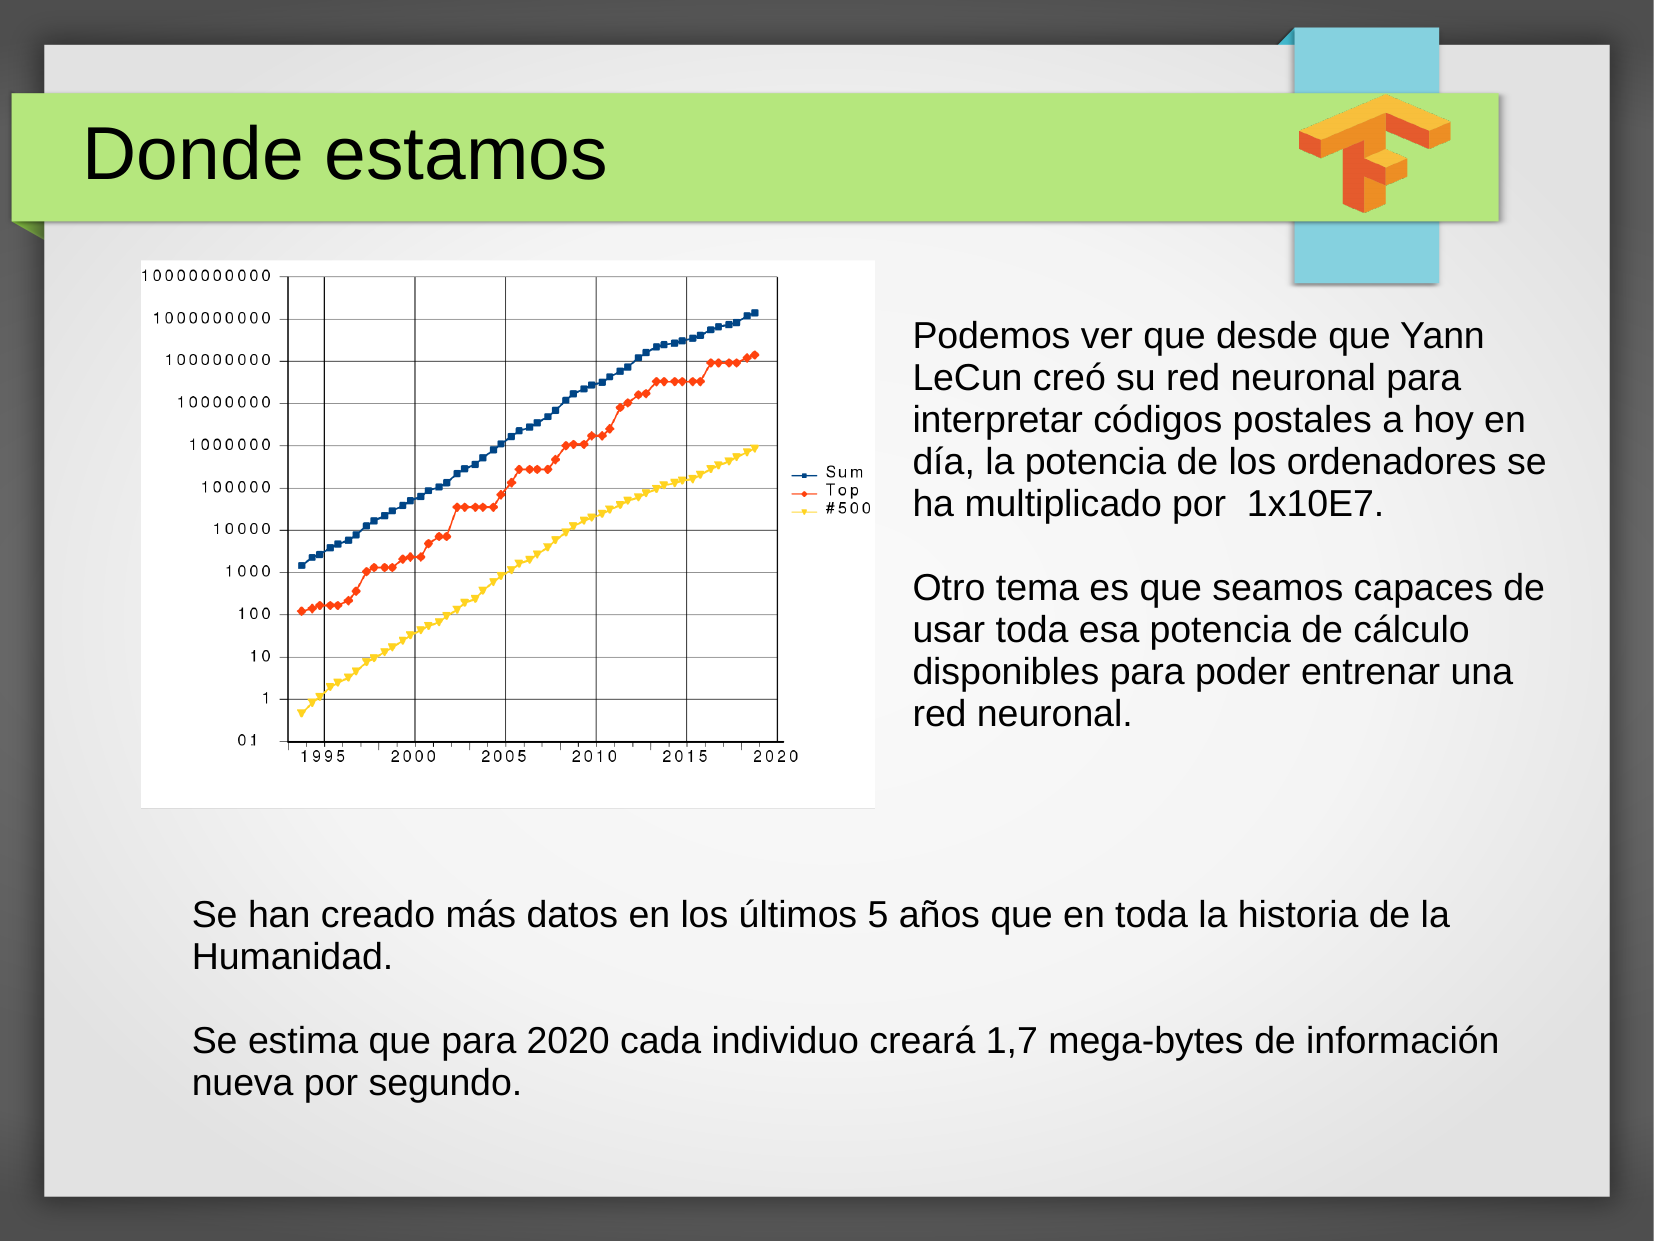

# Donde estamos
Podemos ver que desde que Yann LeCun creó su red neuronal para interpretar códigos postales a hoy en día, la potencia de los ordenadores se ha multiplicado por 1x10E7.
Otro tema es que seamos capaces de usar toda esa potencia de cálculo disponibles para poder entrenar una red neuronal.
Se han creado más datos en los últimos 5 años que en toda la historia de la
Humanidad.
Se estima que para 2020 cada individuo creará 1,7 mega-bytes de información
nueva por segundo.